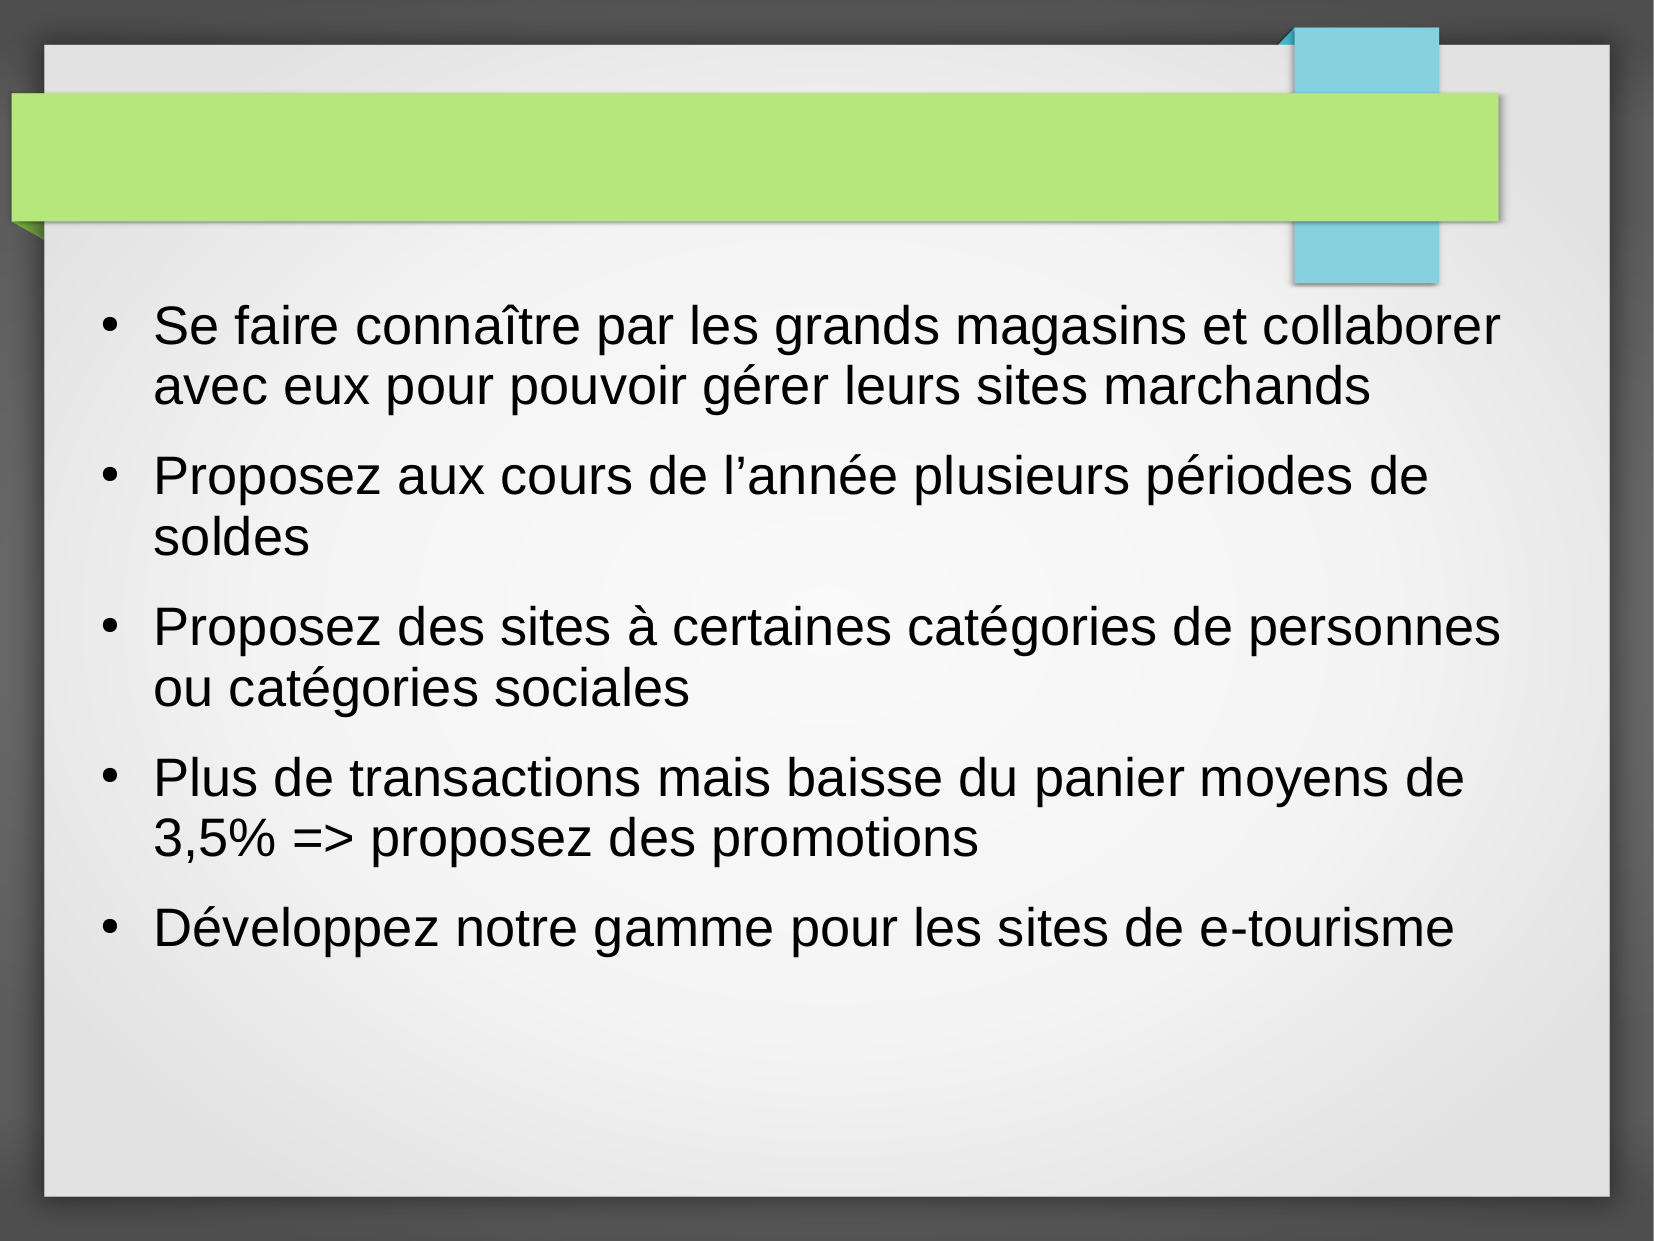

# Se faire connaître par les grands magasins et collaborer avec eux pour pouvoir gérer leurs sites marchands
Proposez aux cours de l’année plusieurs périodes de soldes
Proposez des sites à certaines catégories de personnes ou catégories sociales
Plus de transactions mais baisse du panier moyens de 3,5% => proposez des promotions
Développez notre gamme pour les sites de e-tourisme